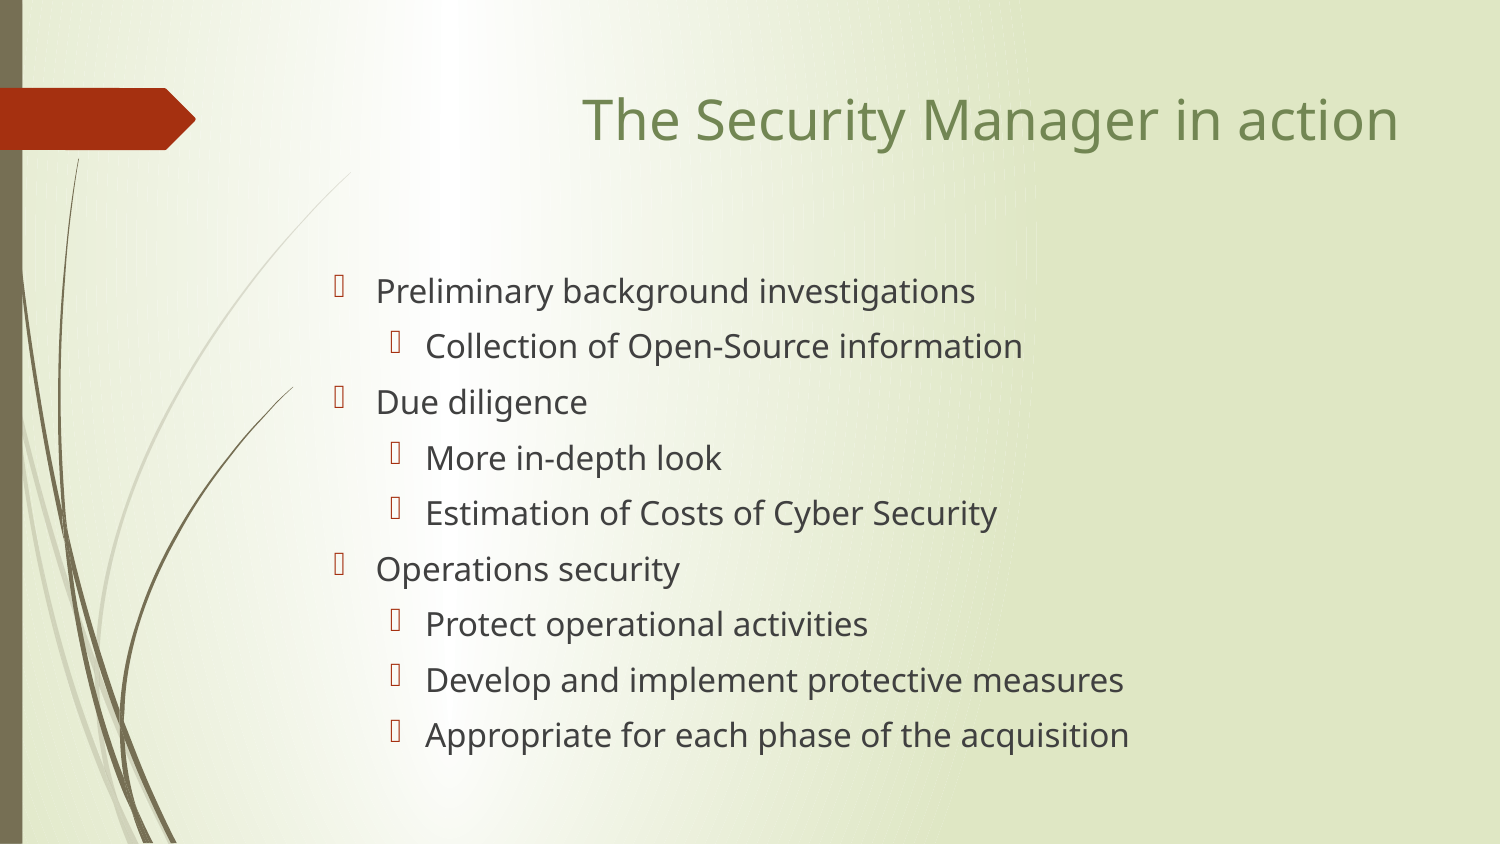

# The Security Manager in action
Preliminary background investigations
Collection of Open-Source information
Due diligence
More in-depth look
Estimation of Costs of Cyber Security
Operations security
Protect operational activities
Develop and implement protective measures
Appropriate for each phase of the acquisition